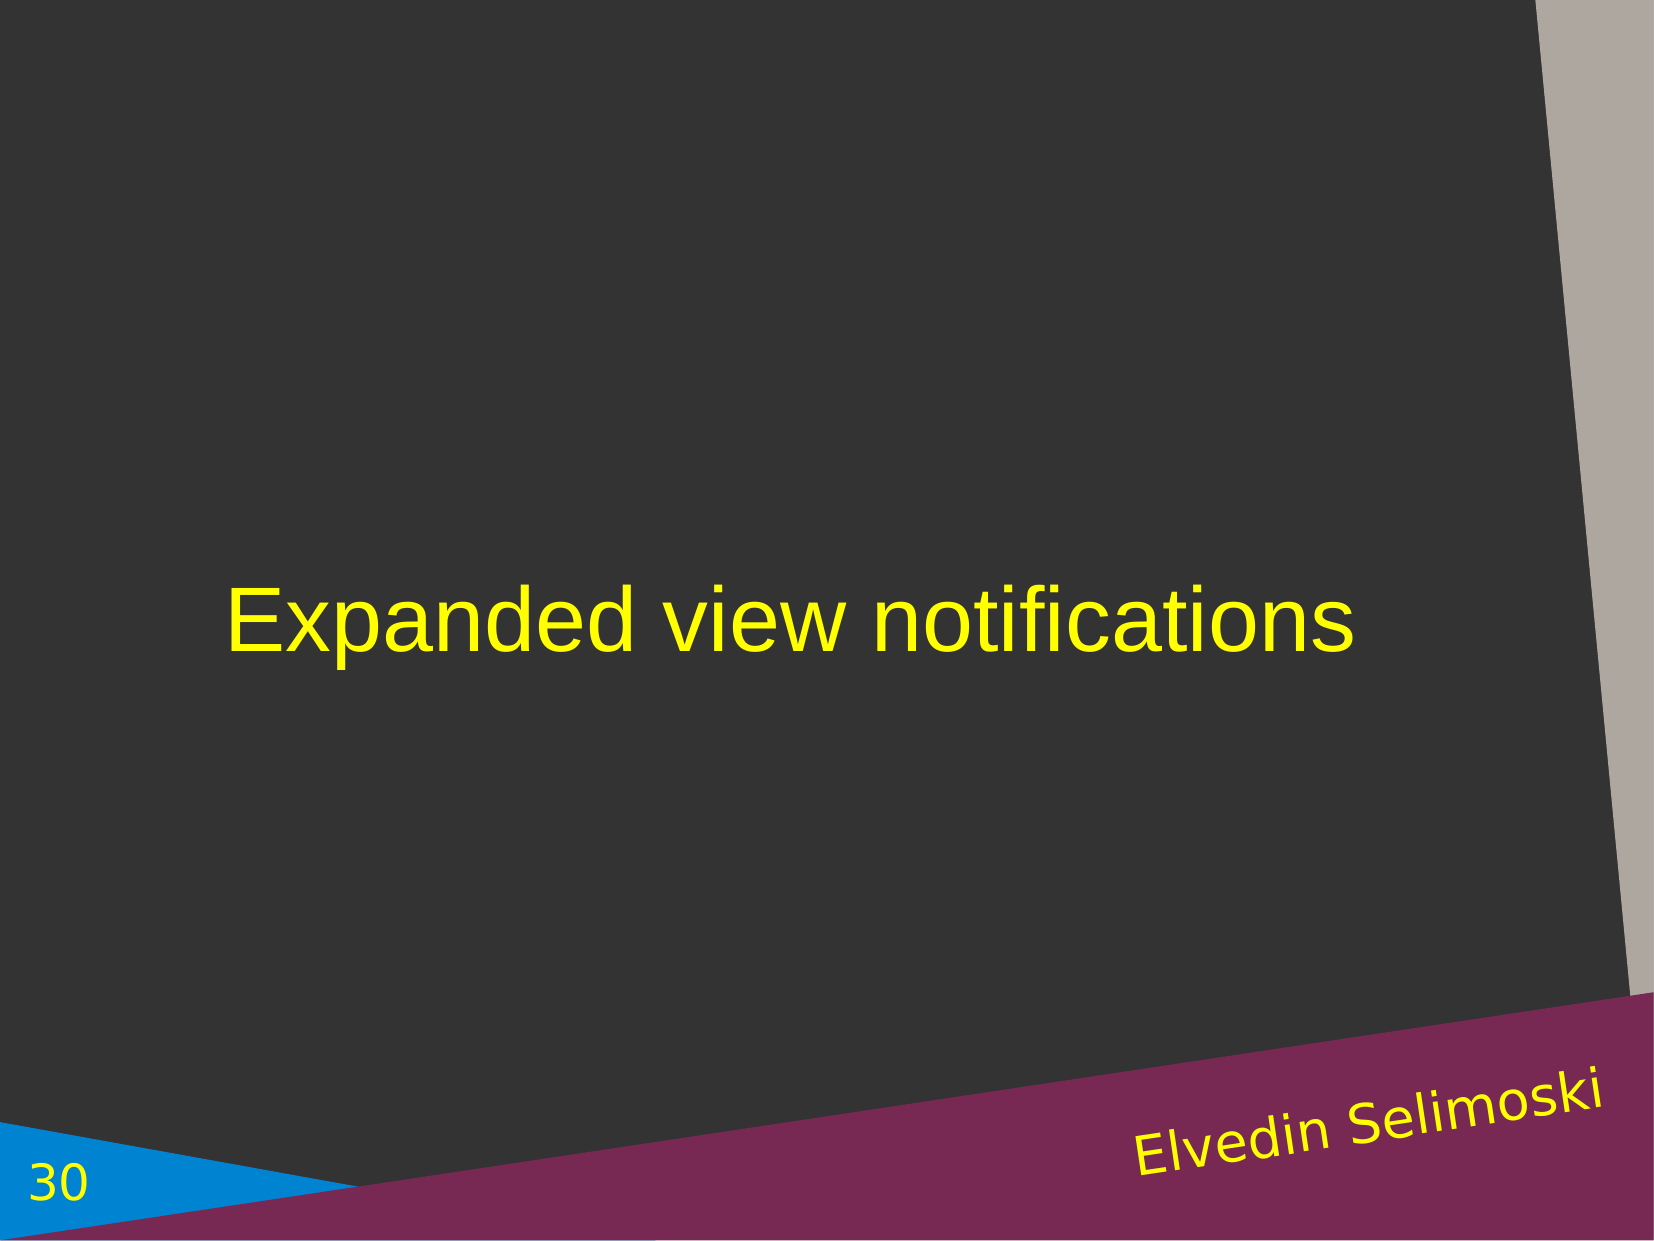

# Expanded view notifications
Elvedin Selimoski
30